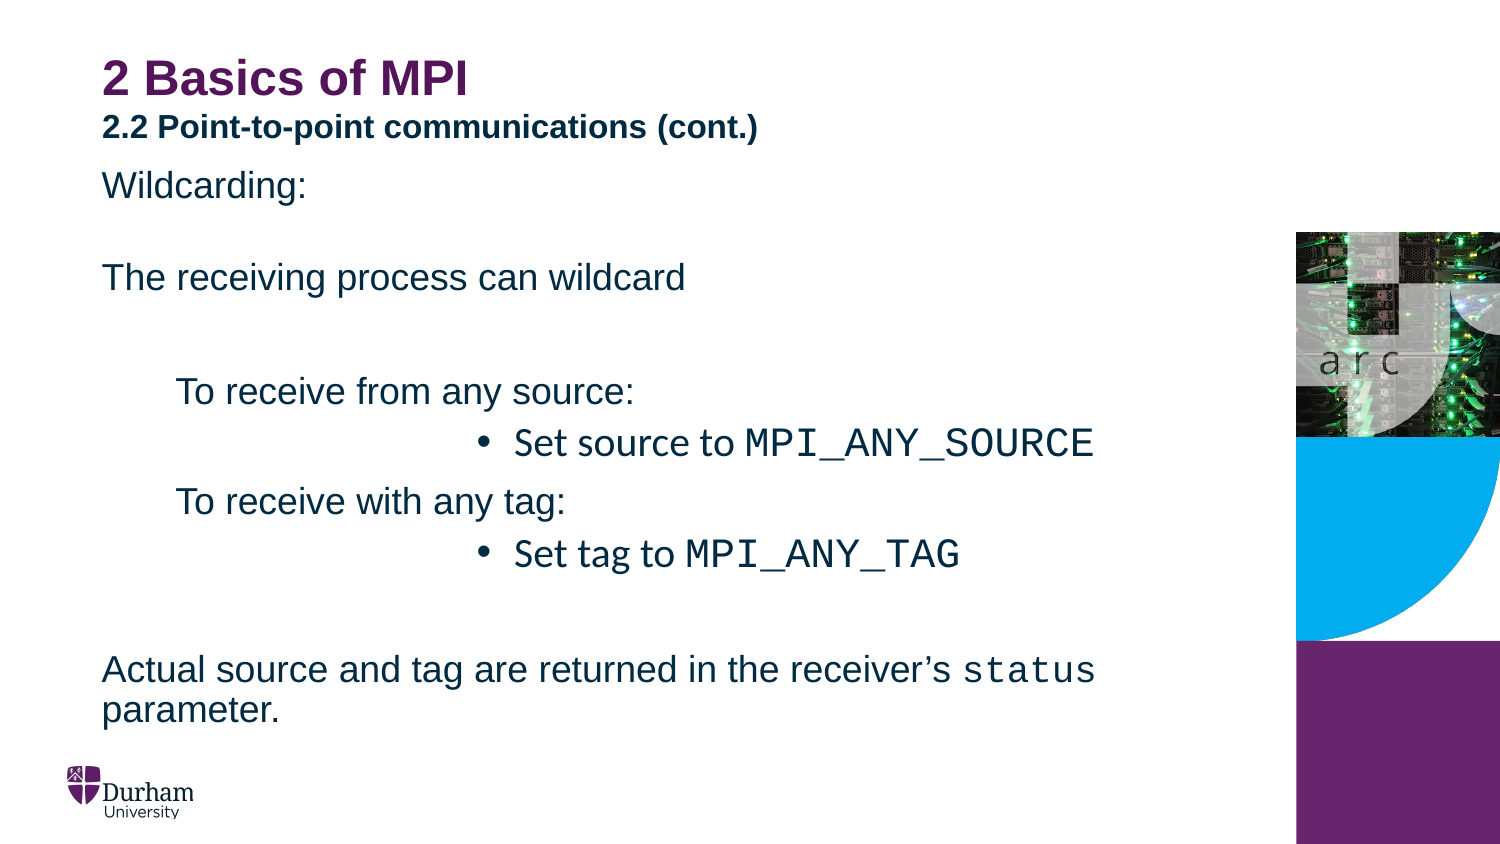

# 2 Basics of MPI 2.2 Point-to-point communications (cont.)
Wildcarding:
The receiving process can wildcard
	To receive from any source:
Set source to MPI_ANY_SOURCE
	To receive with any tag:
Set tag to MPI_ANY_TAG
Actual source and tag are returned in the receiver’s status parameter.